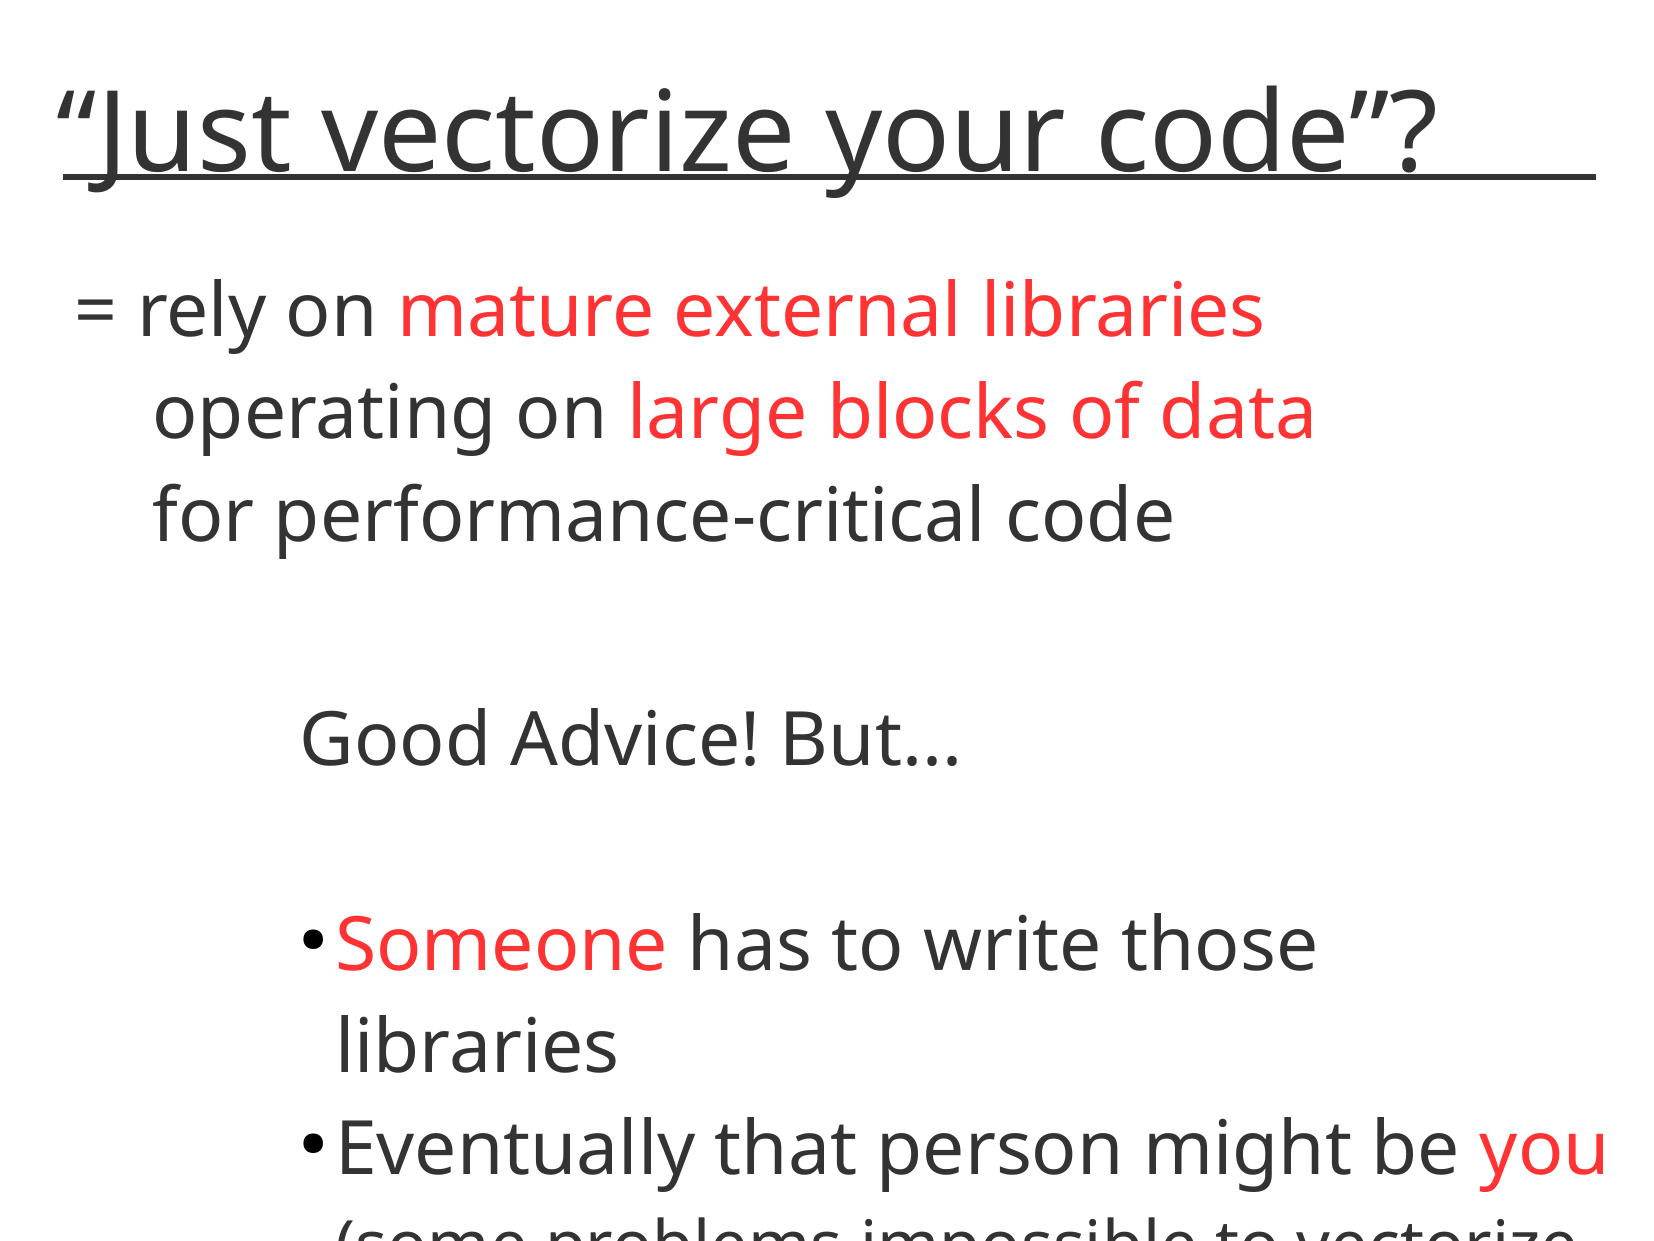

# “Just vectorize your code”?
= rely on mature external libraries
 operating on large blocks of data
 for performance-critical code
Good Advice! But...
Someone has to write those libraries
Eventually that person might be you
(some problems impossible to vectorize or just very awkward)